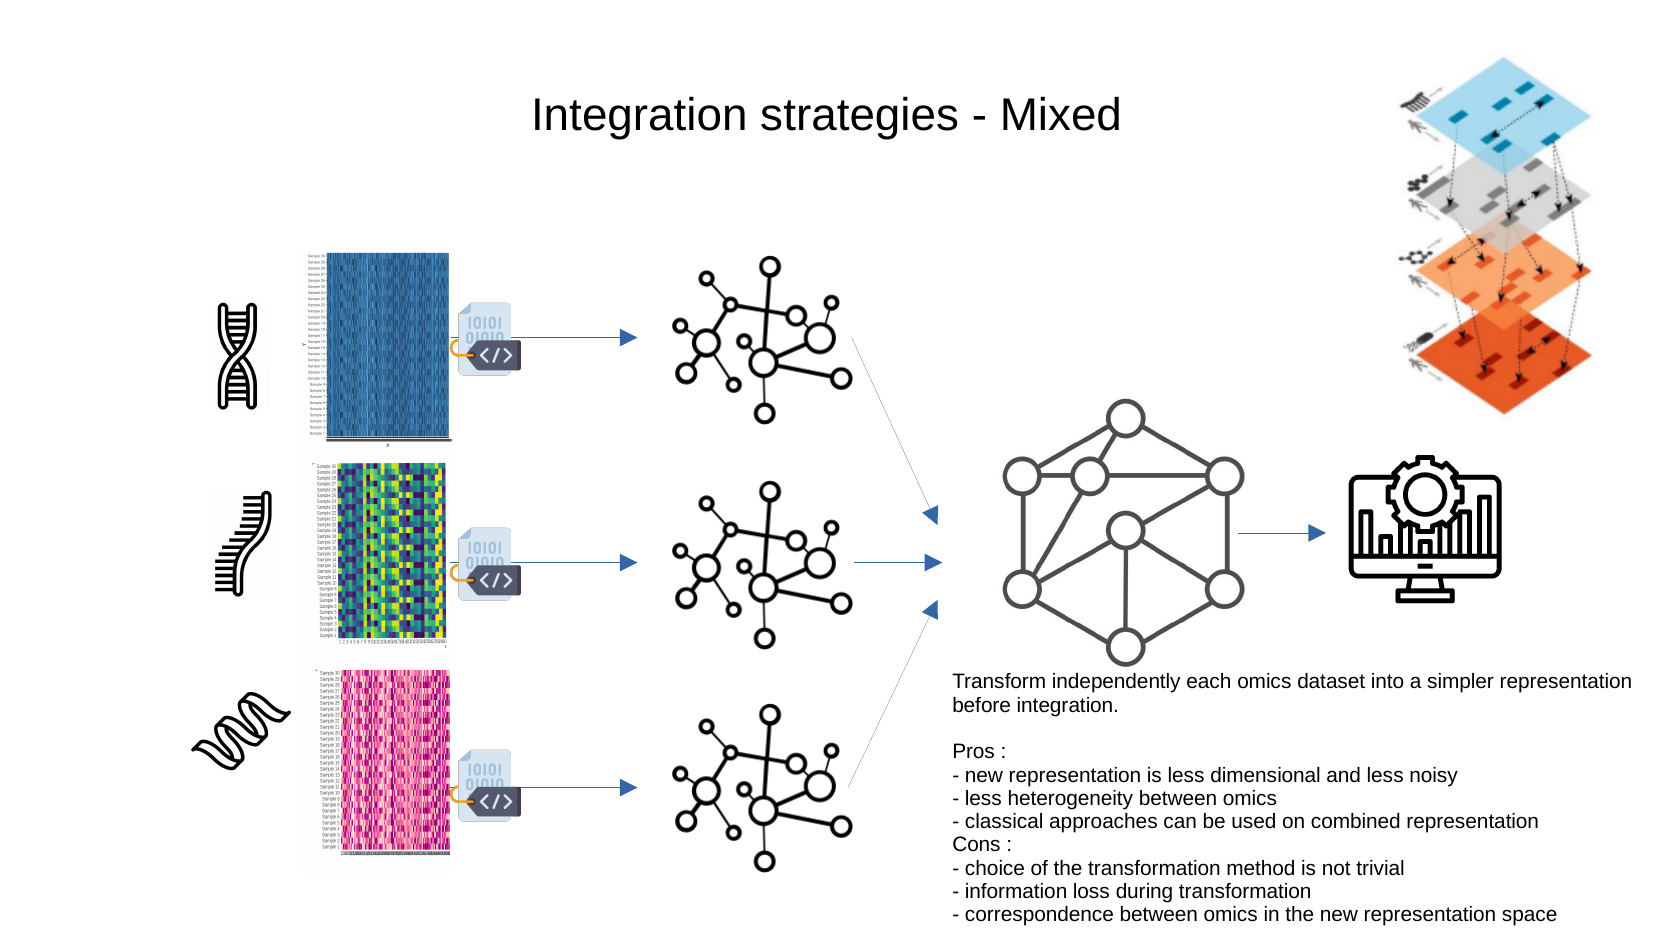

# Integration strategies - Mixed
Transform independently each omics dataset into a simpler representation
before integration.
Pros :
- new representation is less dimensional and less noisy
- less heterogeneity between omics
- classical approaches can be used on combined representation
Cons :
- choice of the transformation method is not trivial
- information loss during transformation
- correspondence between omics in the new representation space